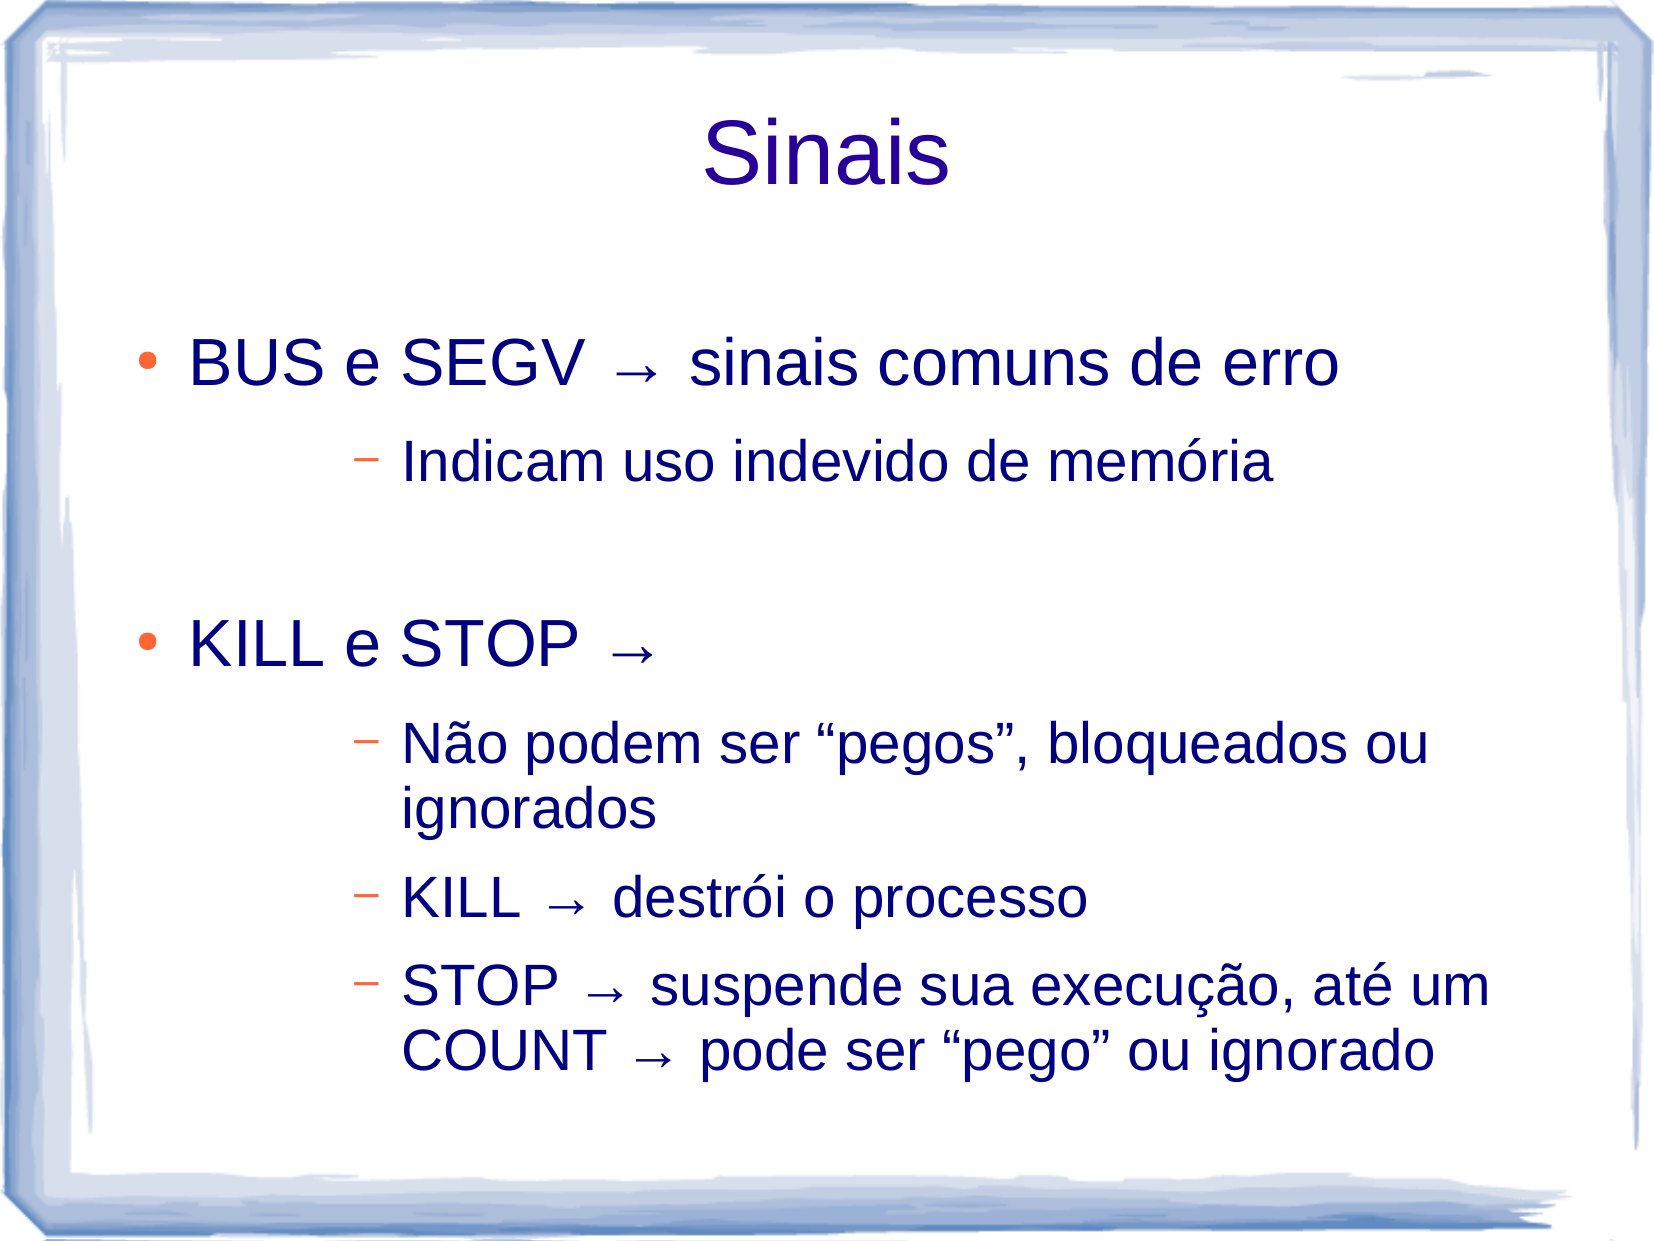

# Sinais
BUS e SEGV → sinais comuns de erro
Indicam uso indevido de memória
KILL e STOP →
Não podem ser “pegos”, bloqueados ou ignorados
KILL → destrói o processo
STOP → suspende sua execução, até um COUNT → pode ser “pego” ou ignorado